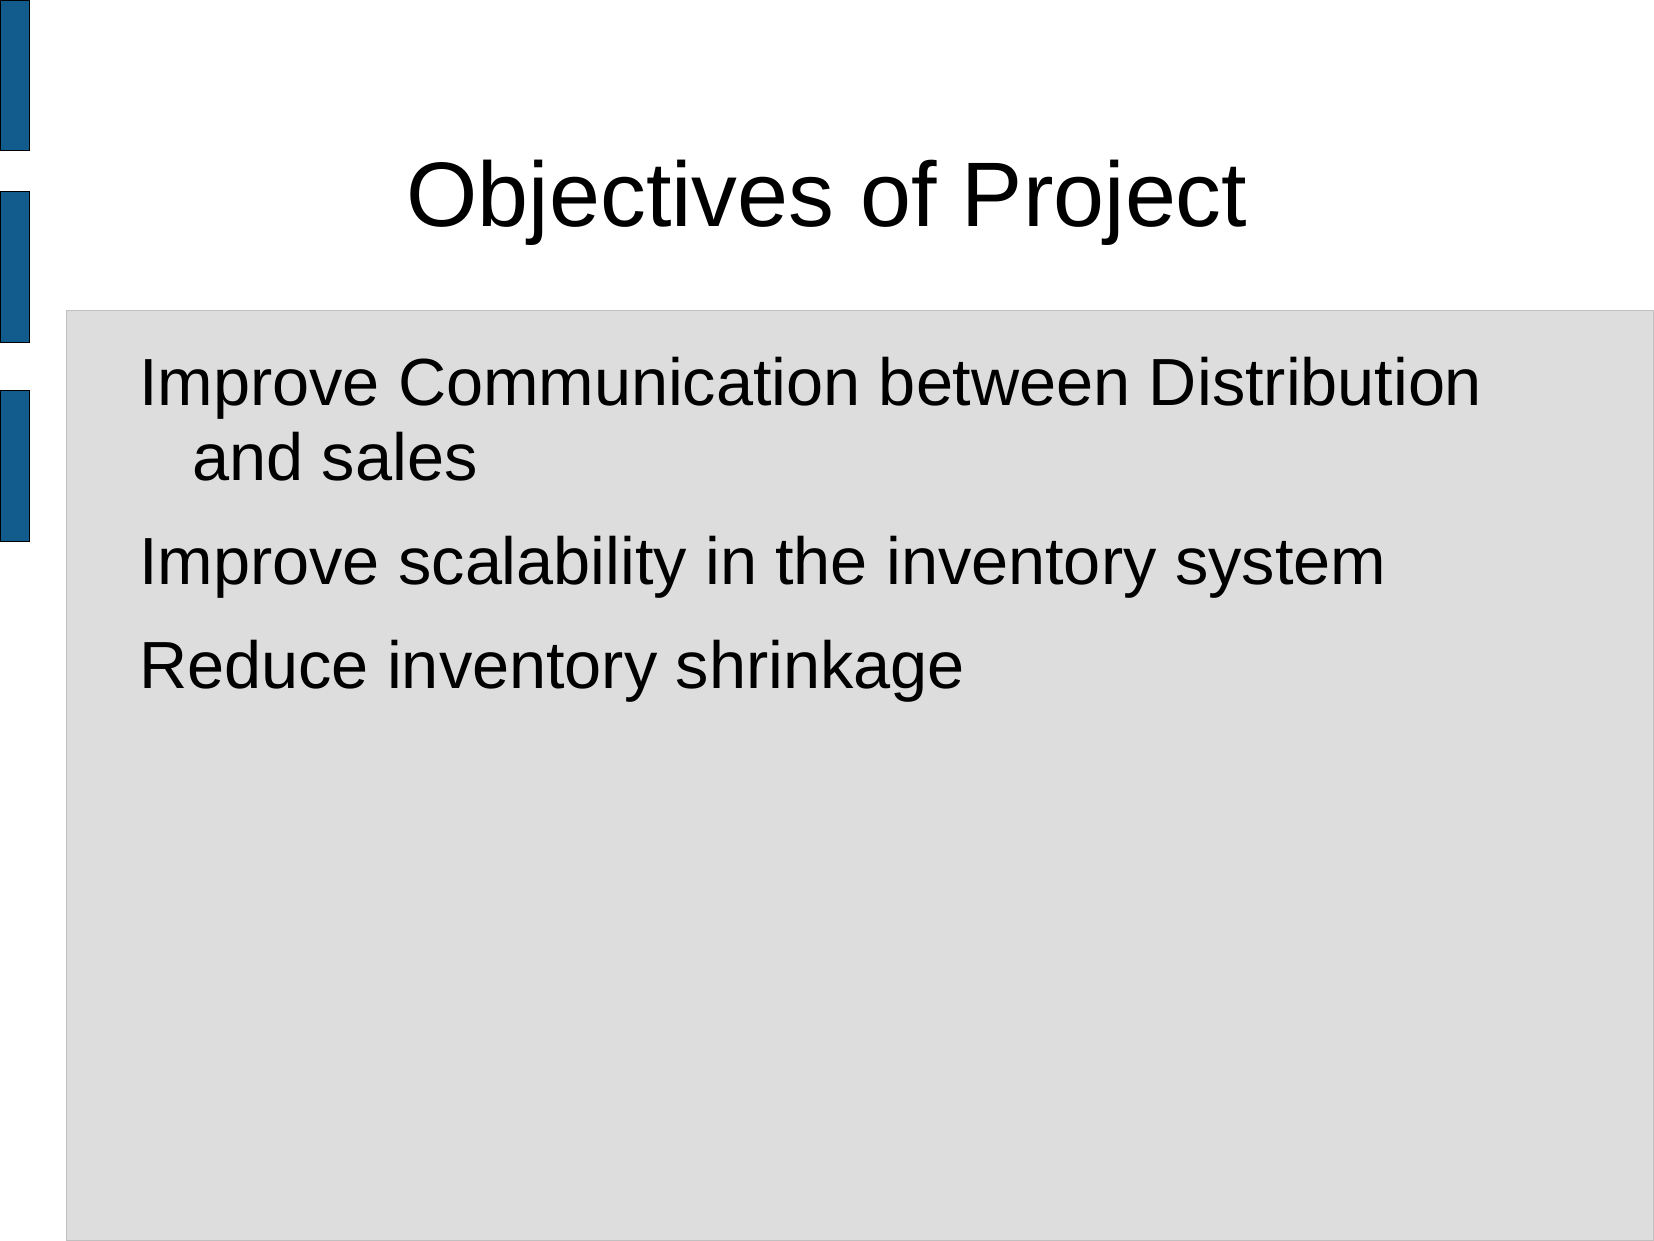

# Objectives of Project
Improve Communication between Distribution and sales
Improve scalability in the inventory system
Reduce inventory shrinkage